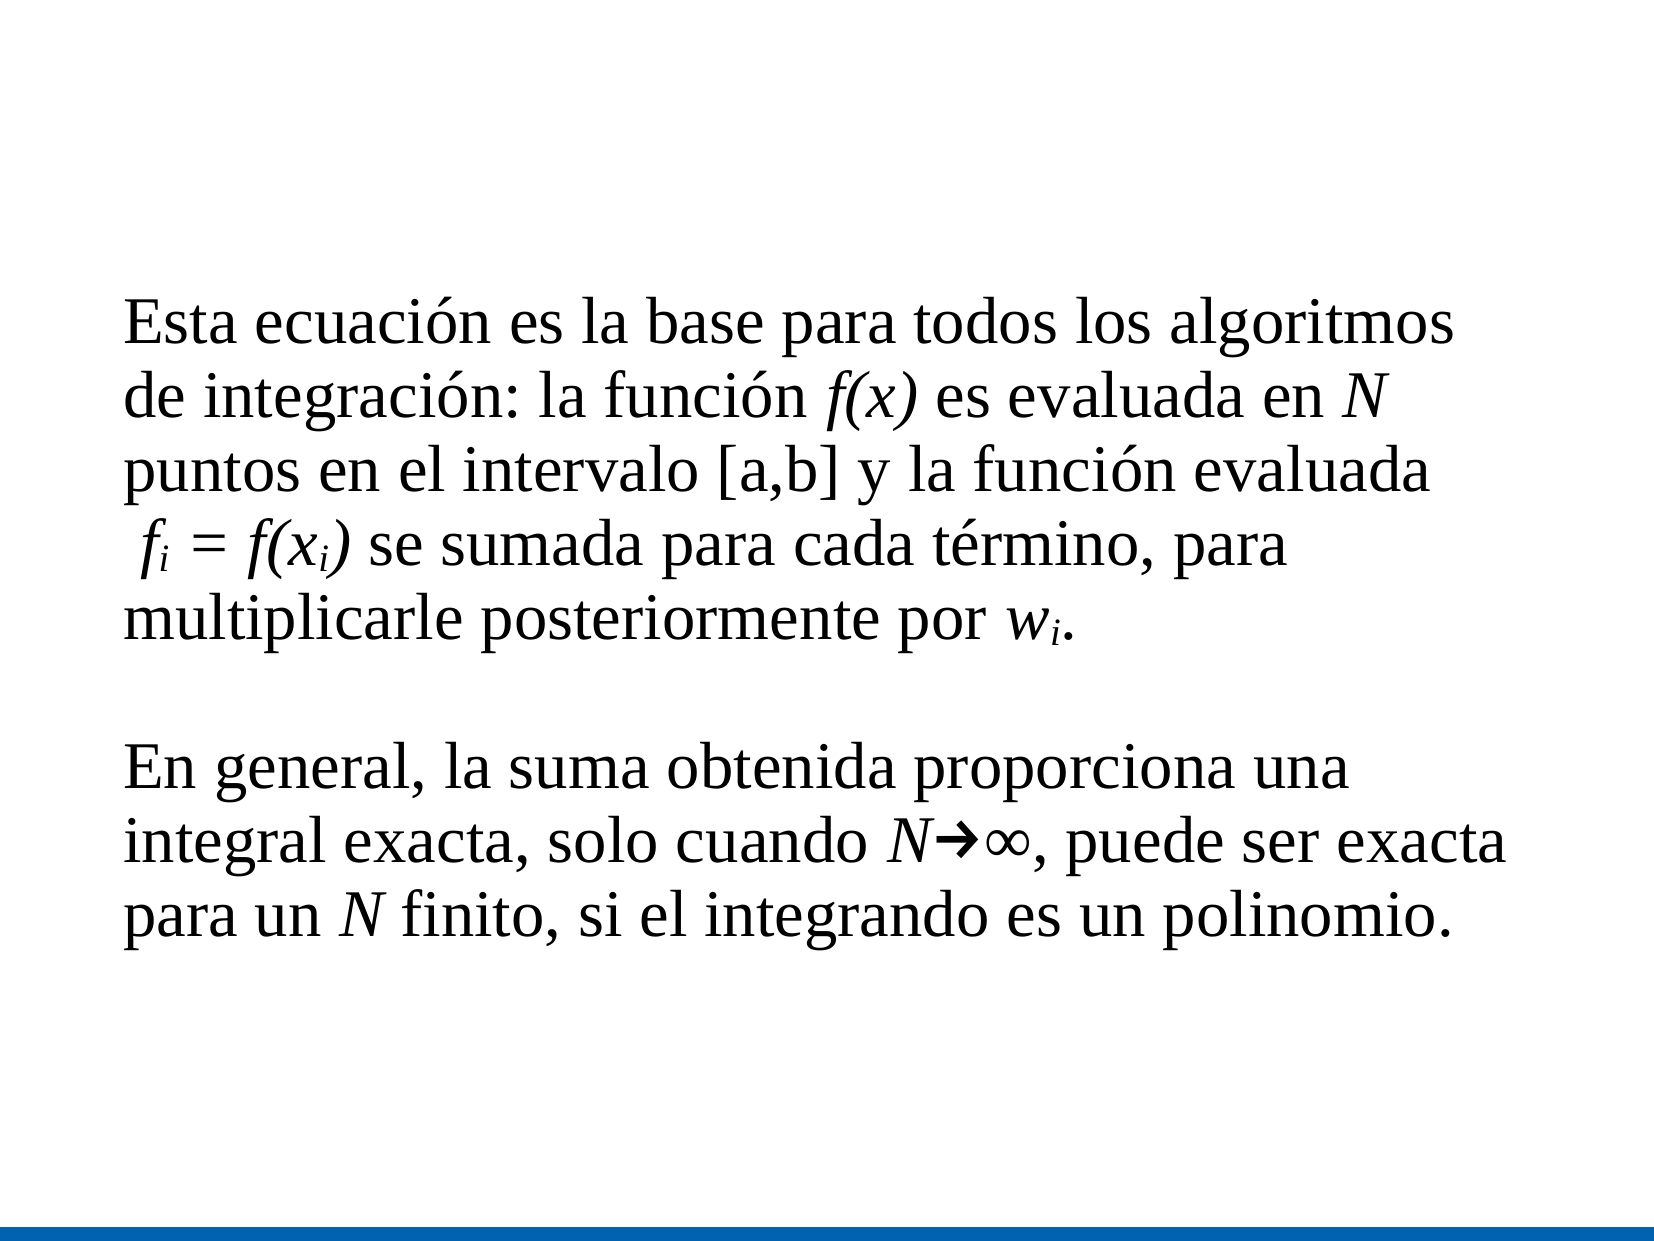

# Esta ecuación es la base para todos los algoritmos de integración: la función f(x) es evaluada en N puntos en el intervalo [a,b] y la función evaluada
 fi = f(xi) se sumada para cada término, para multiplicarle posteriormente por wi.
En general, la suma obtenida proporciona una integral exacta, solo cuando N→∞, puede ser exacta para un N finito, si el integrando es un polinomio.